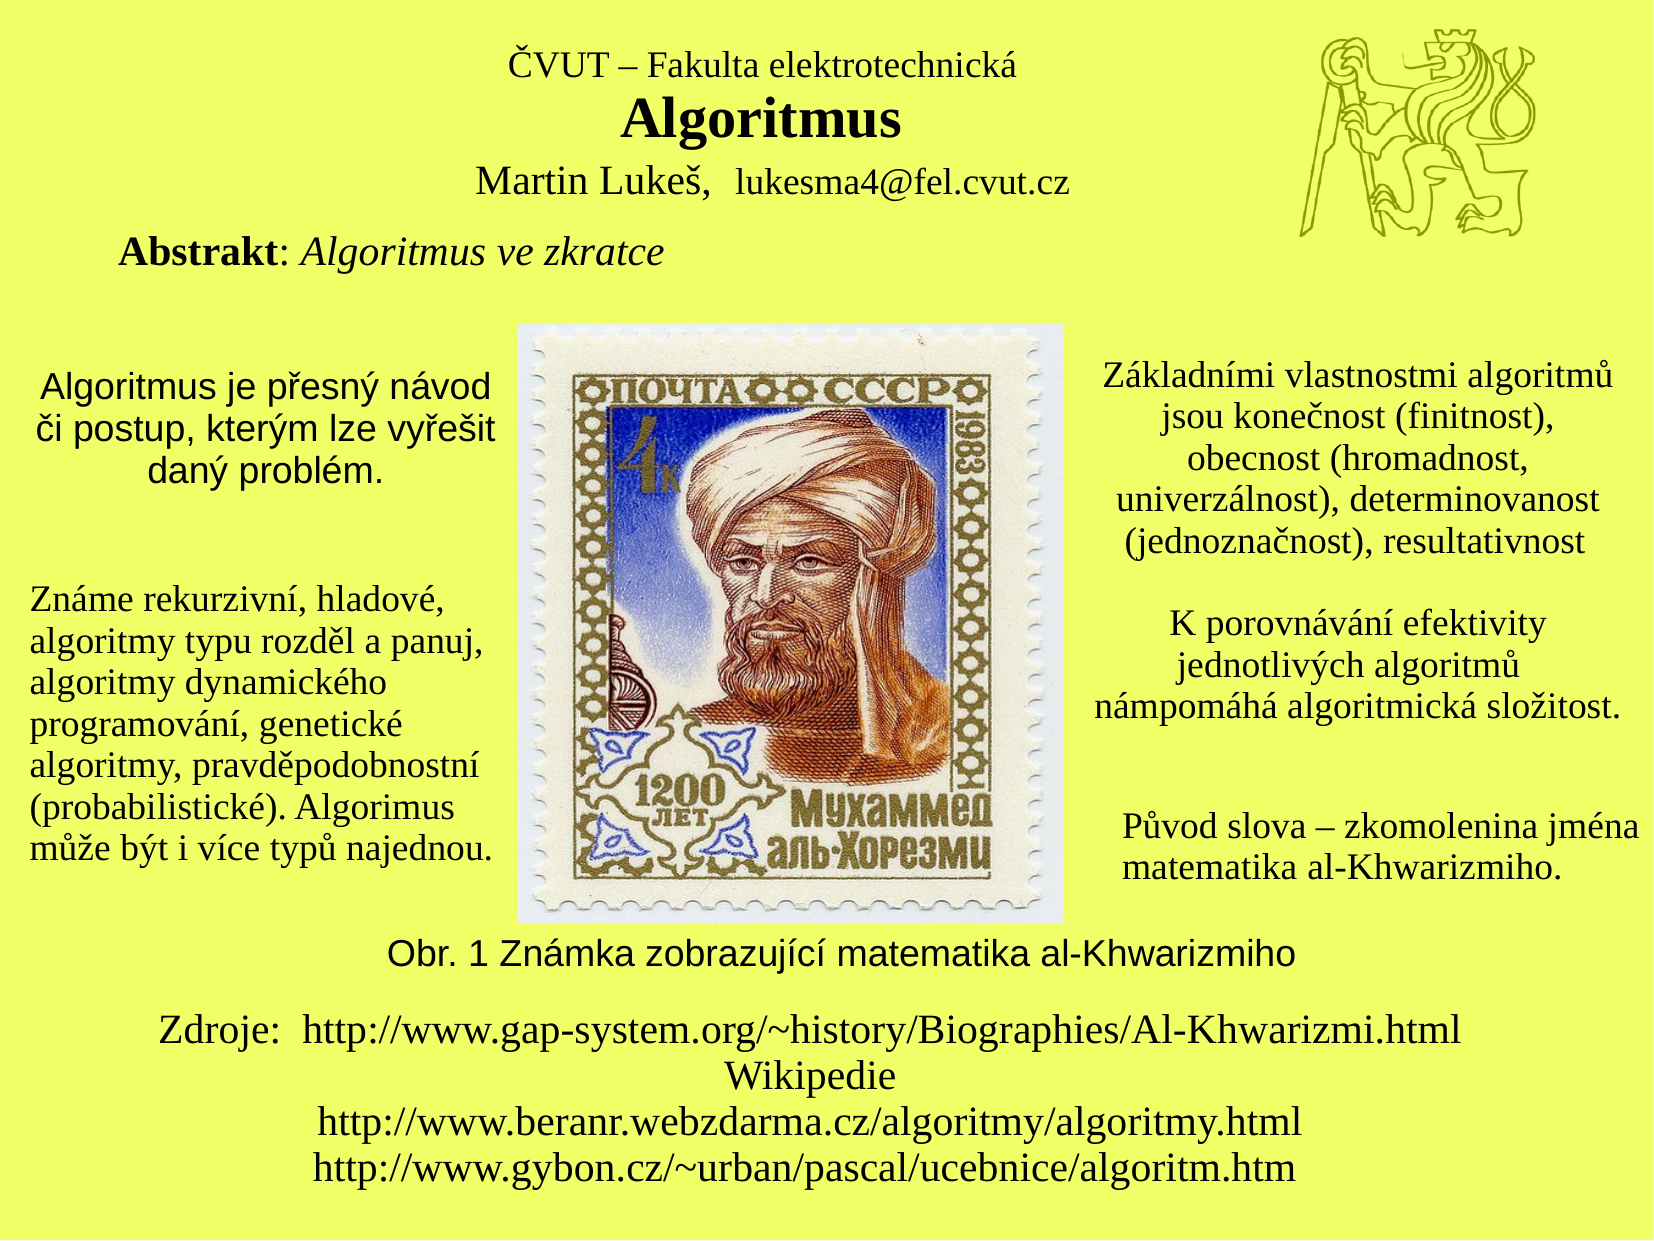

# ČVUT – Fakulta elektrotechnická Algoritmus Martin Lukeš, lukesma4@fel.cvut.cz
Abstrakt: Algoritmus ve zkratce
Základními vlastnostmi algoritmů jsou konečnost (finitnost), obecnost (hromadnost, univerzálnost), determinovanost (jednoznačnost), resultativnost
Algoritmus je přesný návod či postup, kterým lze vyřešit daný problém.
Známe rekurzivní, hladové, algoritmy typu rozděl a panuj, algoritmy dynamického programování, genetické algoritmy, pravděpodobnostní (probabilistické). Algorimus může být i více typů najednou.
K porovnávání efektivity jednotlivých algoritmů námpomáhá algoritmická složitost.
Původ slova – zkomolenina jména matematika al-Khwarizmiho.
Obr. 1 Známka zobrazující matematika al-Khwarizmiho
Zdroje: http://www.gap-system.org/~history/Biographies/Al-Khwarizmi.html
Wikipedie
http://www.beranr.webzdarma.cz/algoritmy/algoritmy.html
http://www.gybon.cz/~urban/pascal/ucebnice/algoritm.htm